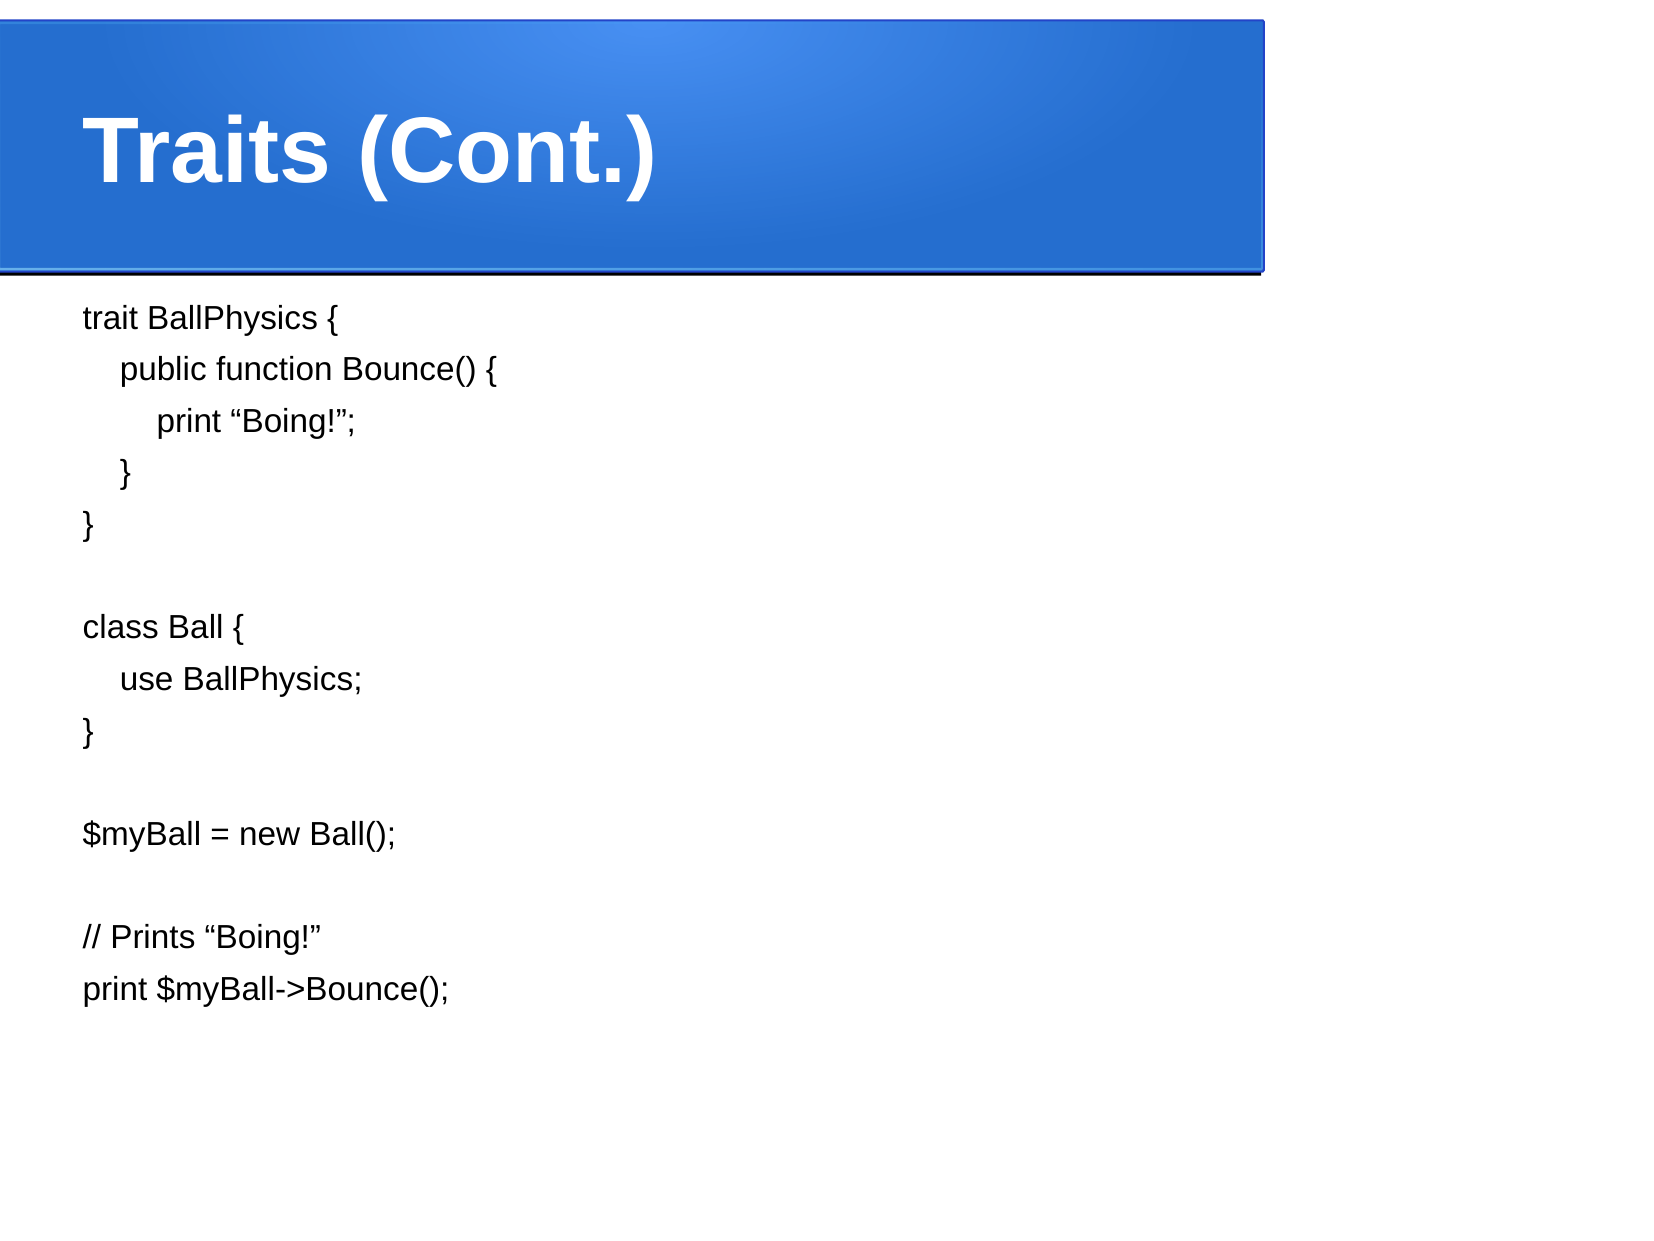

# Traits (Cont.)
trait BallPhysics {
 public function Bounce() {
 print “Boing!”;
 }
}
class Ball {
 use BallPhysics;
}
$myBall = new Ball();
// Prints “Boing!”
print $myBall->Bounce();